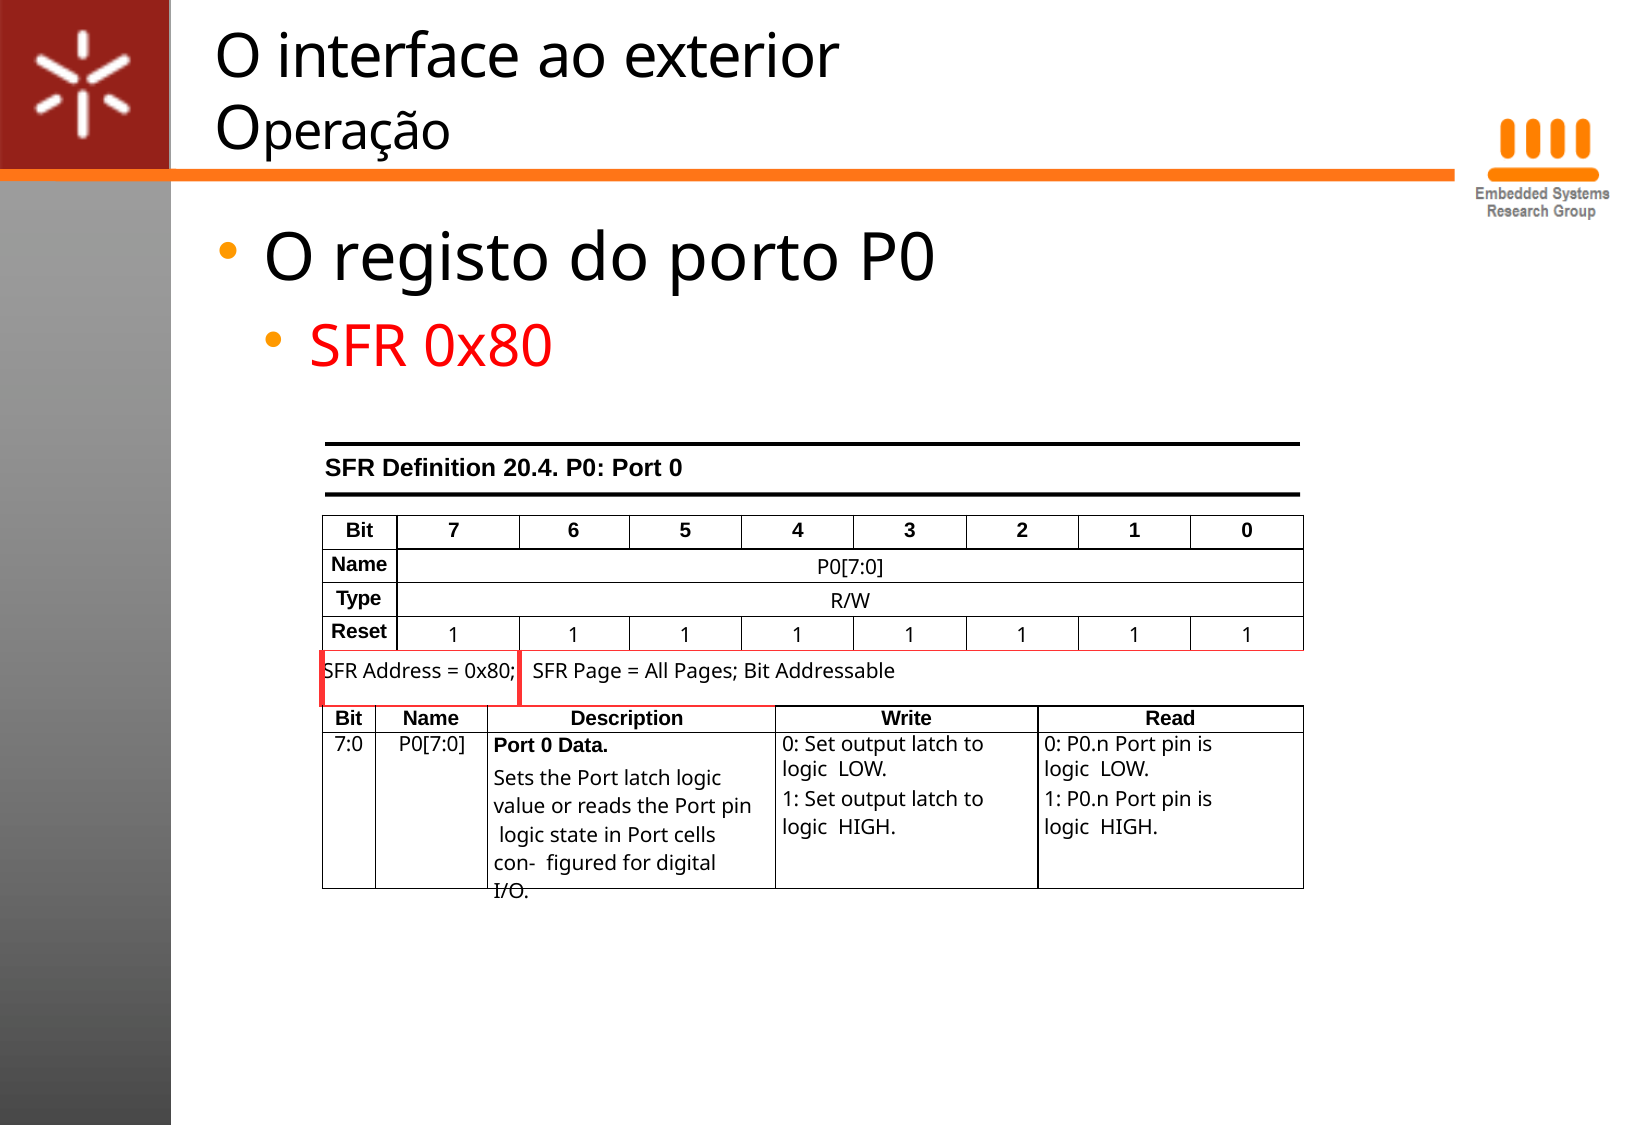

# O interface ao exterior Operação
O registo do porto P0
SFR 0x80
SFR Definition 20.4. P0: Port 0
| Bit | | 7 | | 6 | 5 | 4 | | 3 | 2 | | 1 | 0 |
| --- | --- | --- | --- | --- | --- | --- | --- | --- | --- | --- | --- | --- |
| Name | | P0[7:0] | | | | | | | | | | |
| Type | | R/W | | | | | | | | | | |
| Reset | | 1 | | 1 | 1 | 1 | | 1 | 1 | | 1 | 1 |
| SFR Address = 0x80; | | | | SFR Page = All Pages; Bit Addressable | | | | | | | | |
| Bit | Name | | Description | | | | Write | | | Read | | |
| 7:0 | P0[7:0] | | Port 0 Data. Sets the Port latch logic value or reads the Port pin logic state in Port cells con- figured for digital I/O. | | | | 0: Set output latch to logic LOW. 1: Set output latch to logic HIGH. | | | 0: P0.n Port pin is logic LOW. 1: P0.n Port pin is logic HIGH. | | |